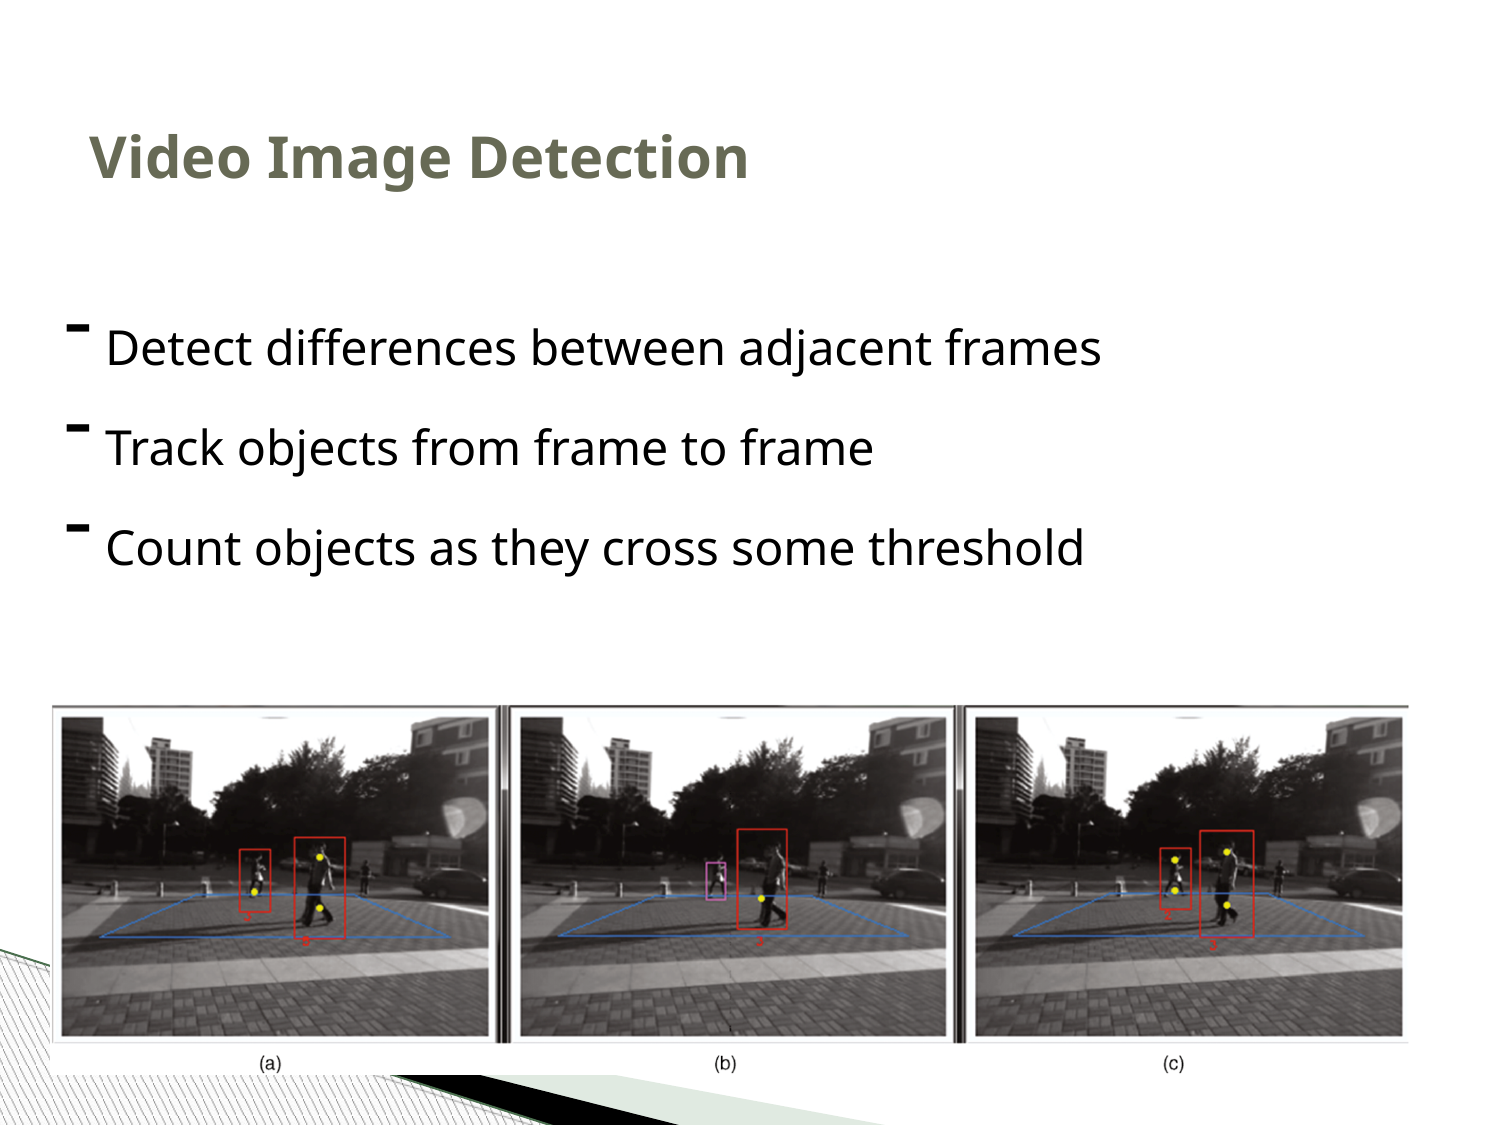

# Video Image Detection
 Detect differences between adjacent frames
 Track objects from frame to frame
 Count objects as they cross some threshold